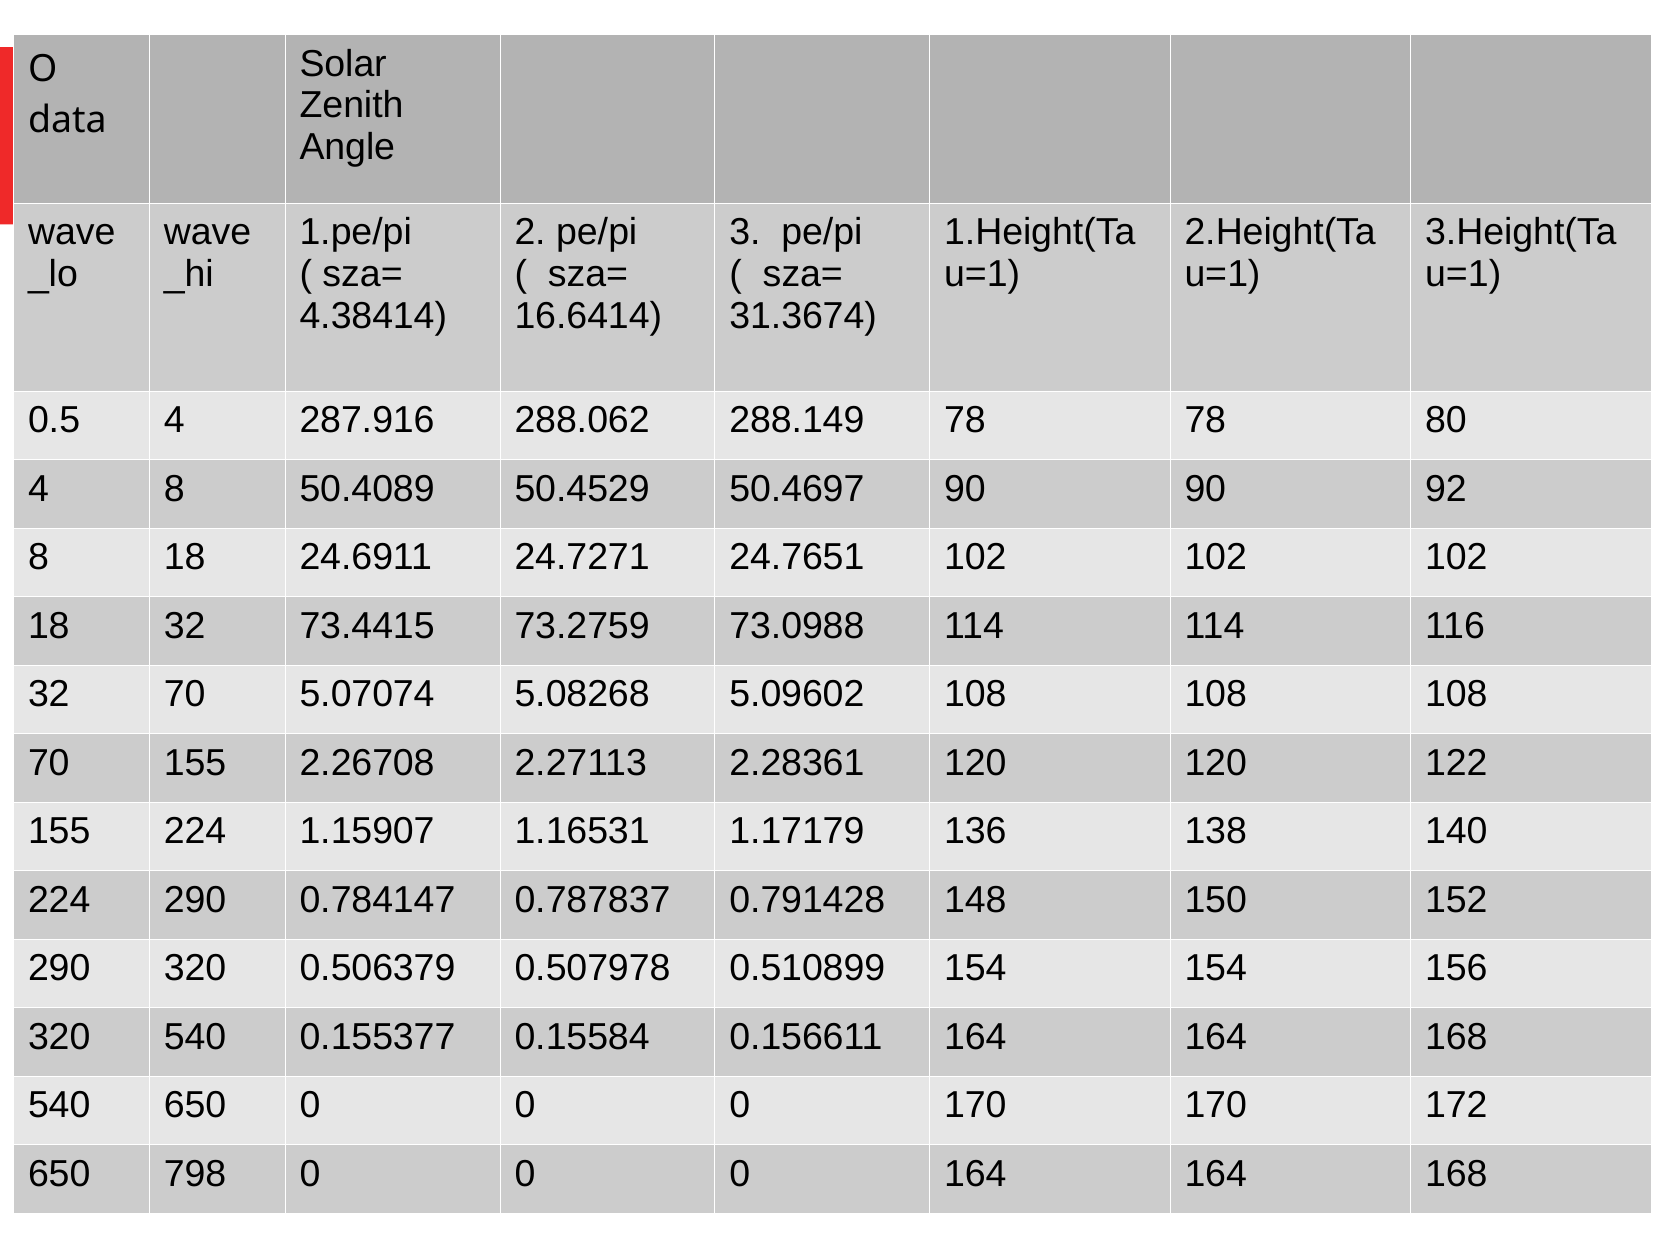

| O data | | Solar Zenith Angle | | | | | |
| --- | --- | --- | --- | --- | --- | --- | --- |
| wave\_lo | wave\_hi | 1.pe/pi ( sza= 4.38414) | 2. pe/pi ( sza= 16.6414) | 3. pe/pi ( sza= 31.3674) | 1.Height(Tau=1) | 2.Height(Tau=1) | 3.Height(Tau=1) |
| 0.5 | 4 | 287.916 | 288.062 | 288.149 | 78 | 78 | 80 |
| 4 | 8 | 50.4089 | 50.4529 | 50.4697 | 90 | 90 | 92 |
| 8 | 18 | 24.6911 | 24.7271 | 24.7651 | 102 | 102 | 102 |
| 18 | 32 | 73.4415 | 73.2759 | 73.0988 | 114 | 114 | 116 |
| 32 | 70 | 5.07074 | 5.08268 | 5.09602 | 108 | 108 | 108 |
| 70 | 155 | 2.26708 | 2.27113 | 2.28361 | 120 | 120 | 122 |
| 155 | 224 | 1.15907 | 1.16531 | 1.17179 | 136 | 138 | 140 |
| 224 | 290 | 0.784147 | 0.787837 | 0.791428 | 148 | 150 | 152 |
| 290 | 320 | 0.506379 | 0.507978 | 0.510899 | 154 | 154 | 156 |
| 320 | 540 | 0.155377 | 0.15584 | 0.156611 | 164 | 164 | 168 |
| 540 | 650 | 0 | 0 | 0 | 170 | 170 | 172 |
| 650 | 798 | 0 | 0 | 0 | 164 | 164 | 168 |
26